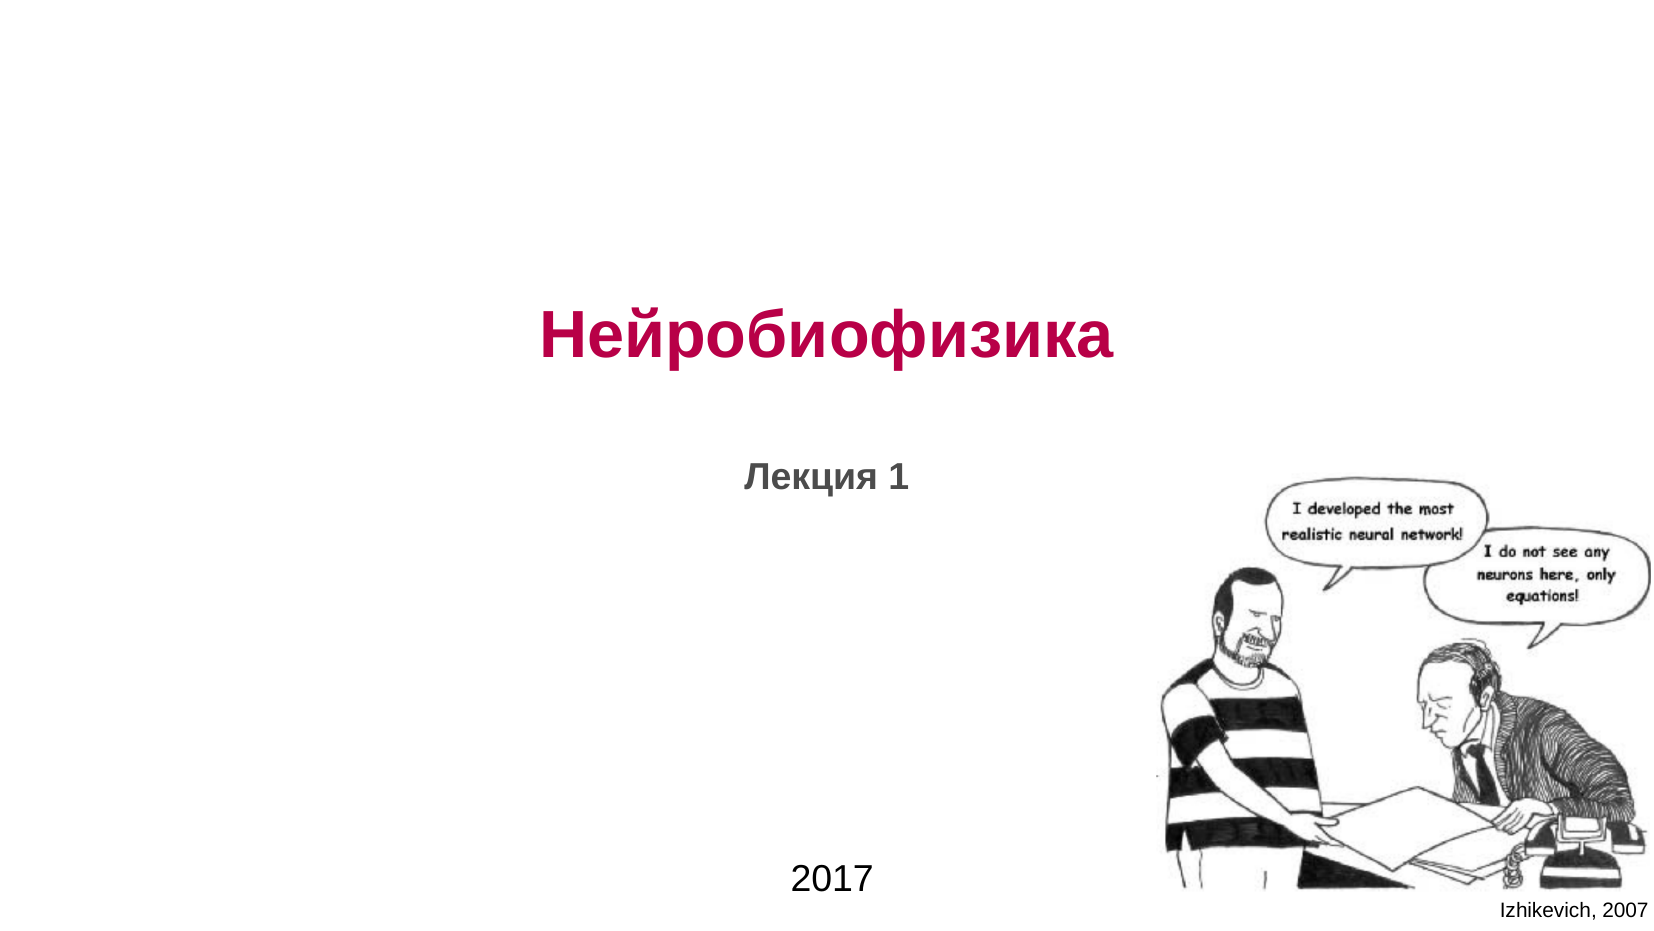

# Нейробиофизика
Лекция 1
2017
Izhikevich, 2007